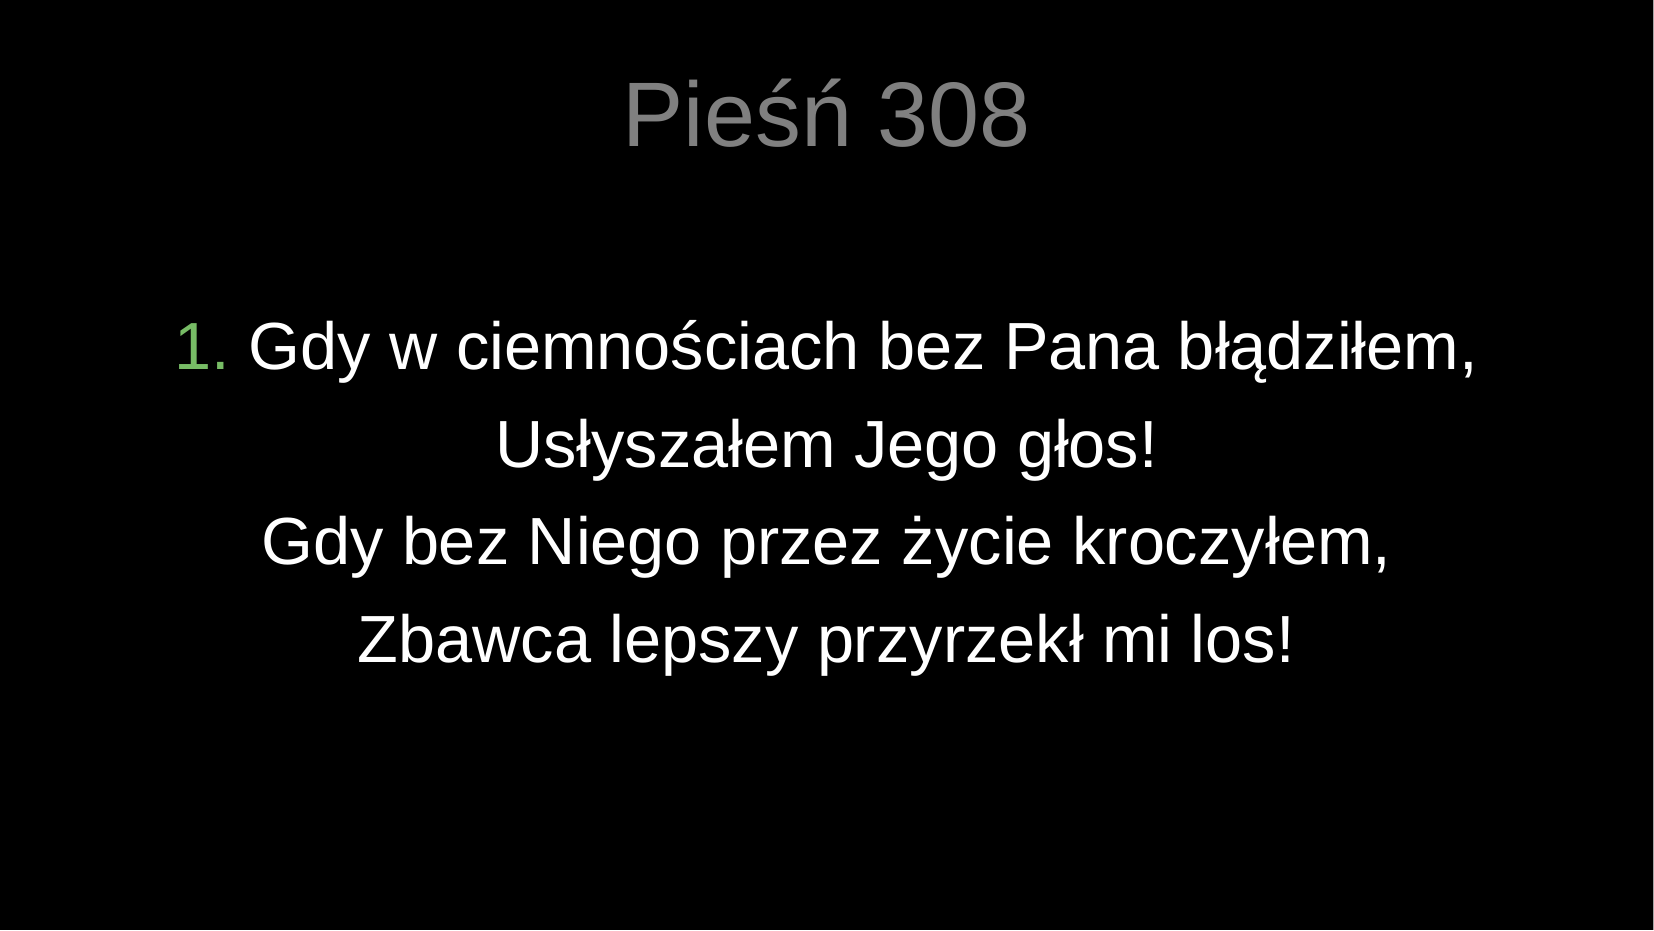

# Pieśń 308
1. Gdy w ciemnościach bez Pana błądziłem,
Usłyszałem Jego głos!
Gdy bez Niego przez życie kroczyłem,
Zbawca lepszy przyrzekł mi los!